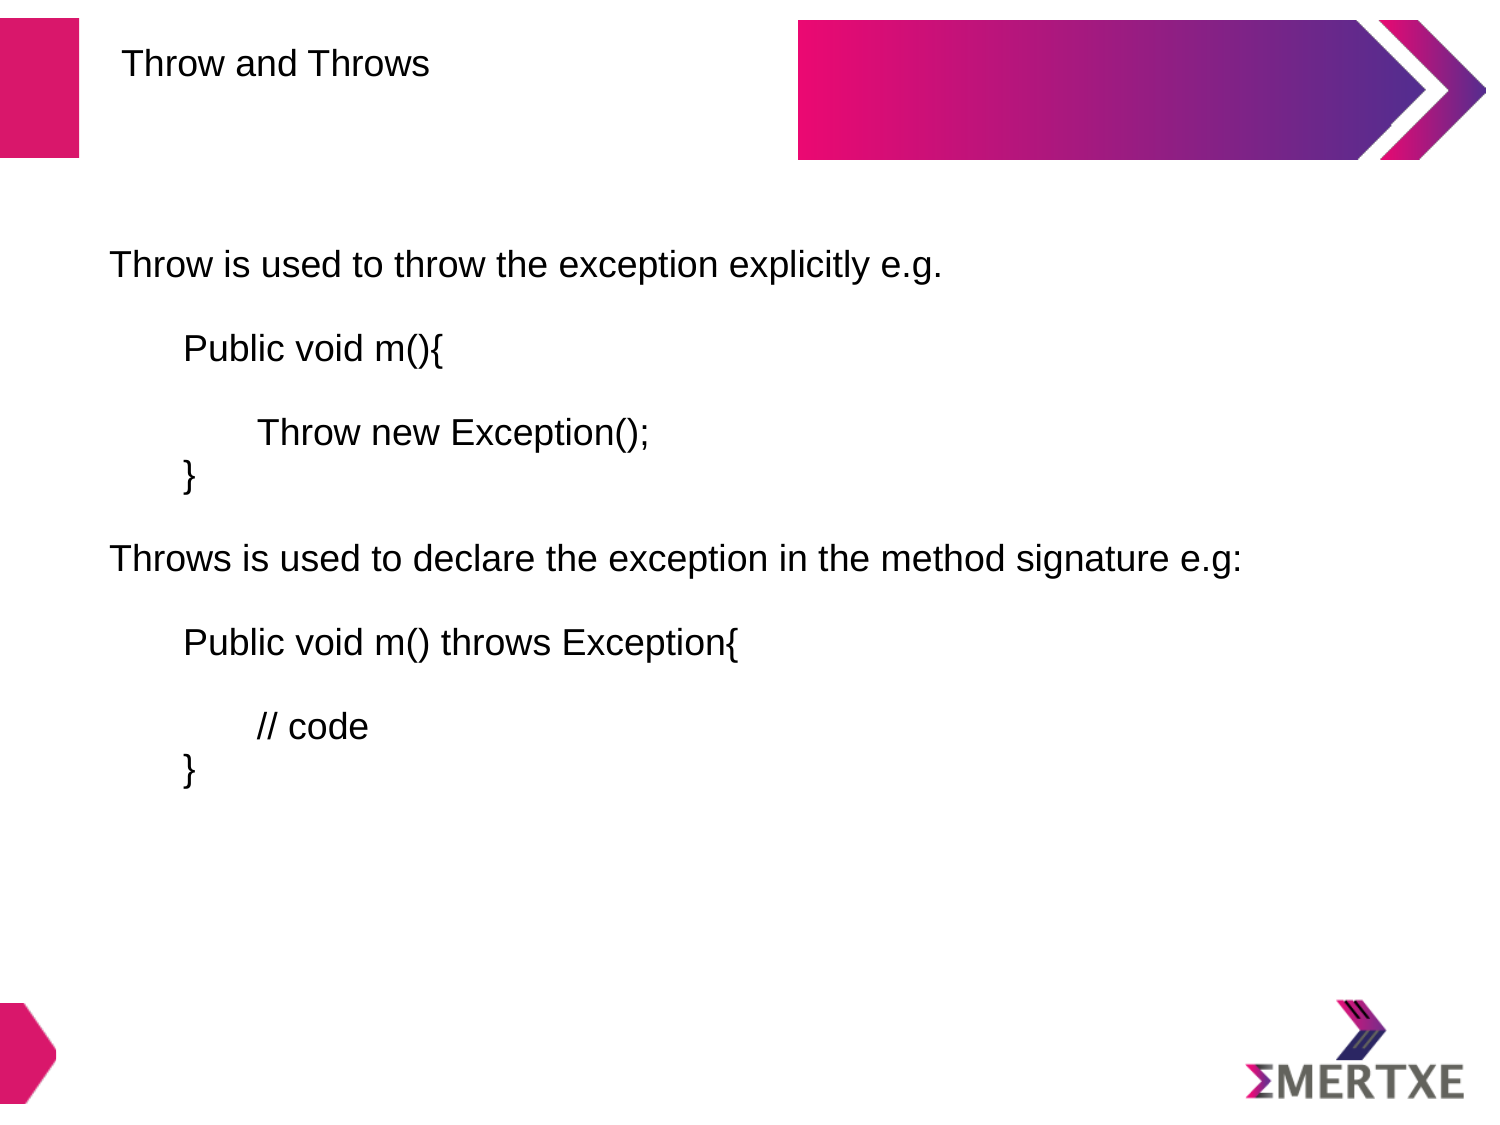

Throw and Throws
Throw is used to throw the exception explicitly e.g.
	Public void m(){
		Throw new Exception();
	}
Throws is used to declare the exception in the method signature e.g:
	Public void m() throws Exception{
		// code
	}